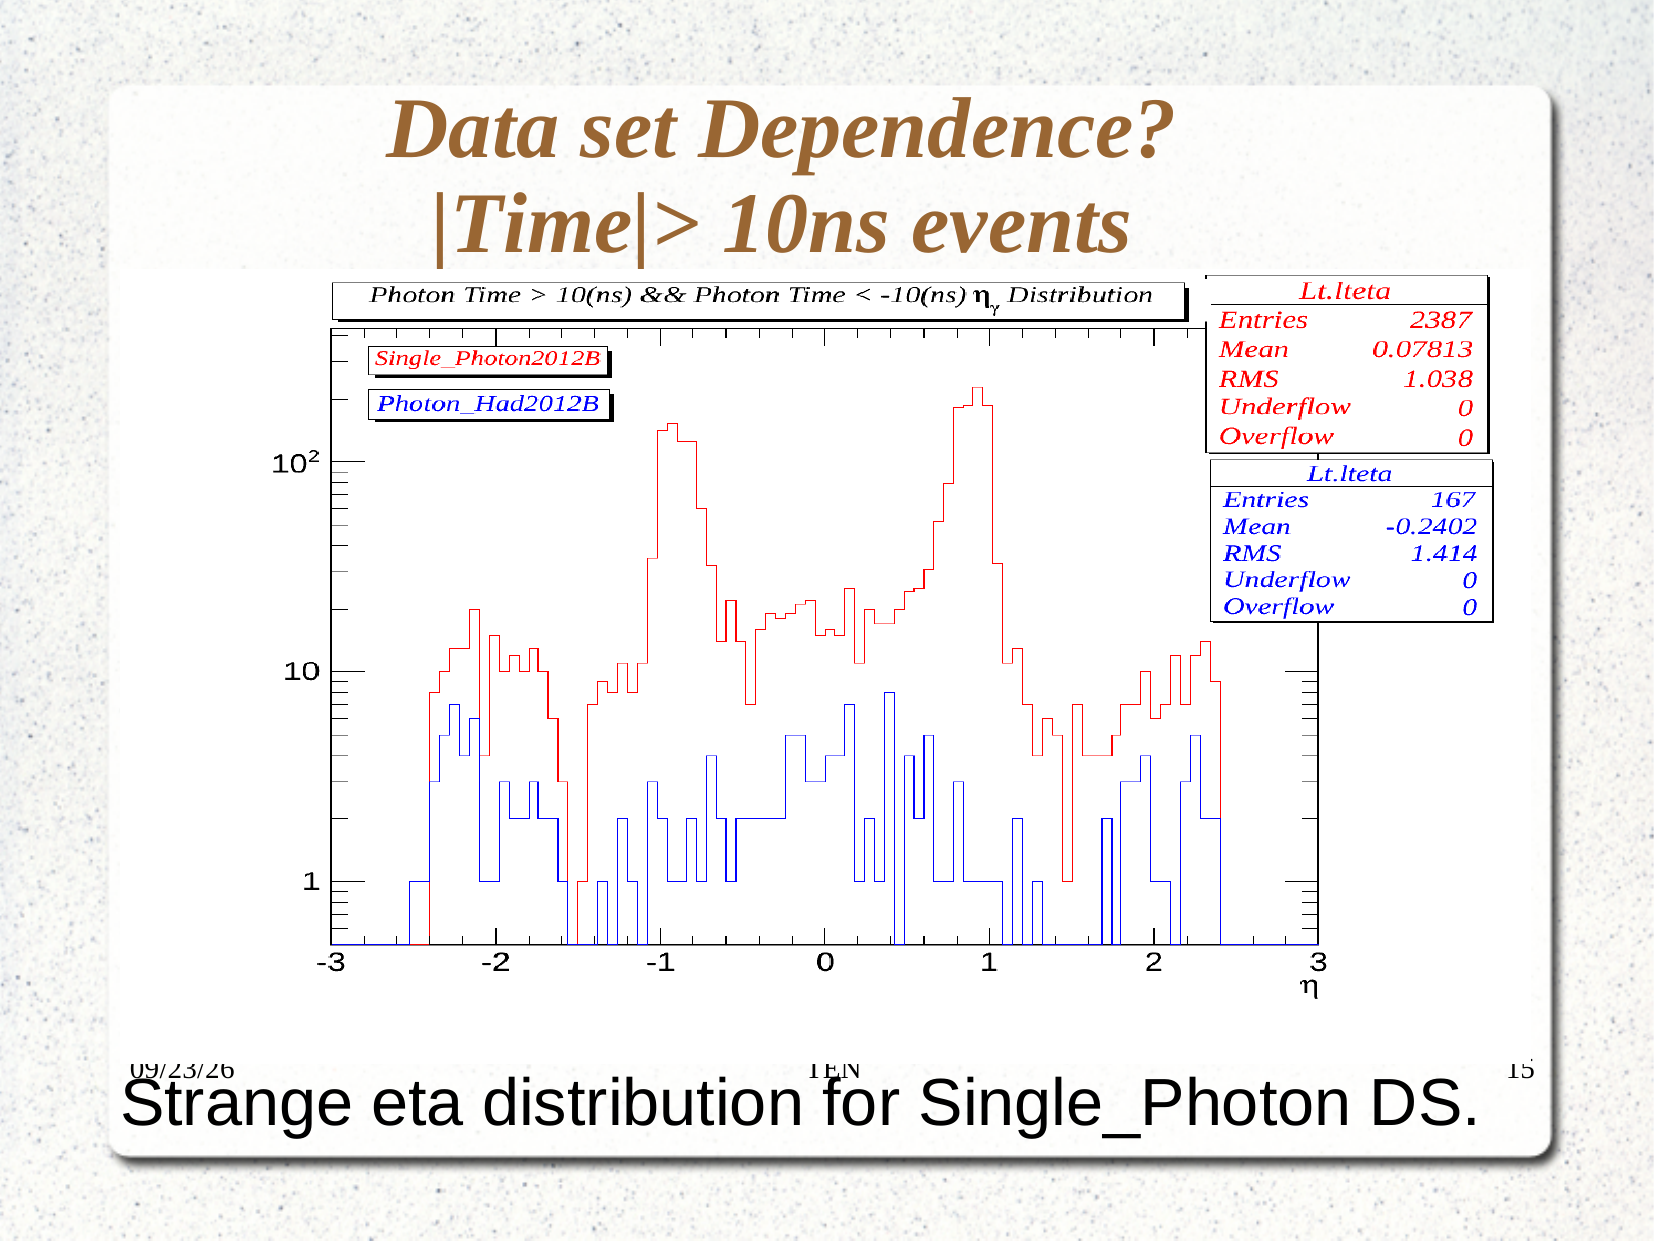

# Data set Dependence? |Time|> 10ns events
TEN
15
Strange eta distribution for Single_Photon DS.